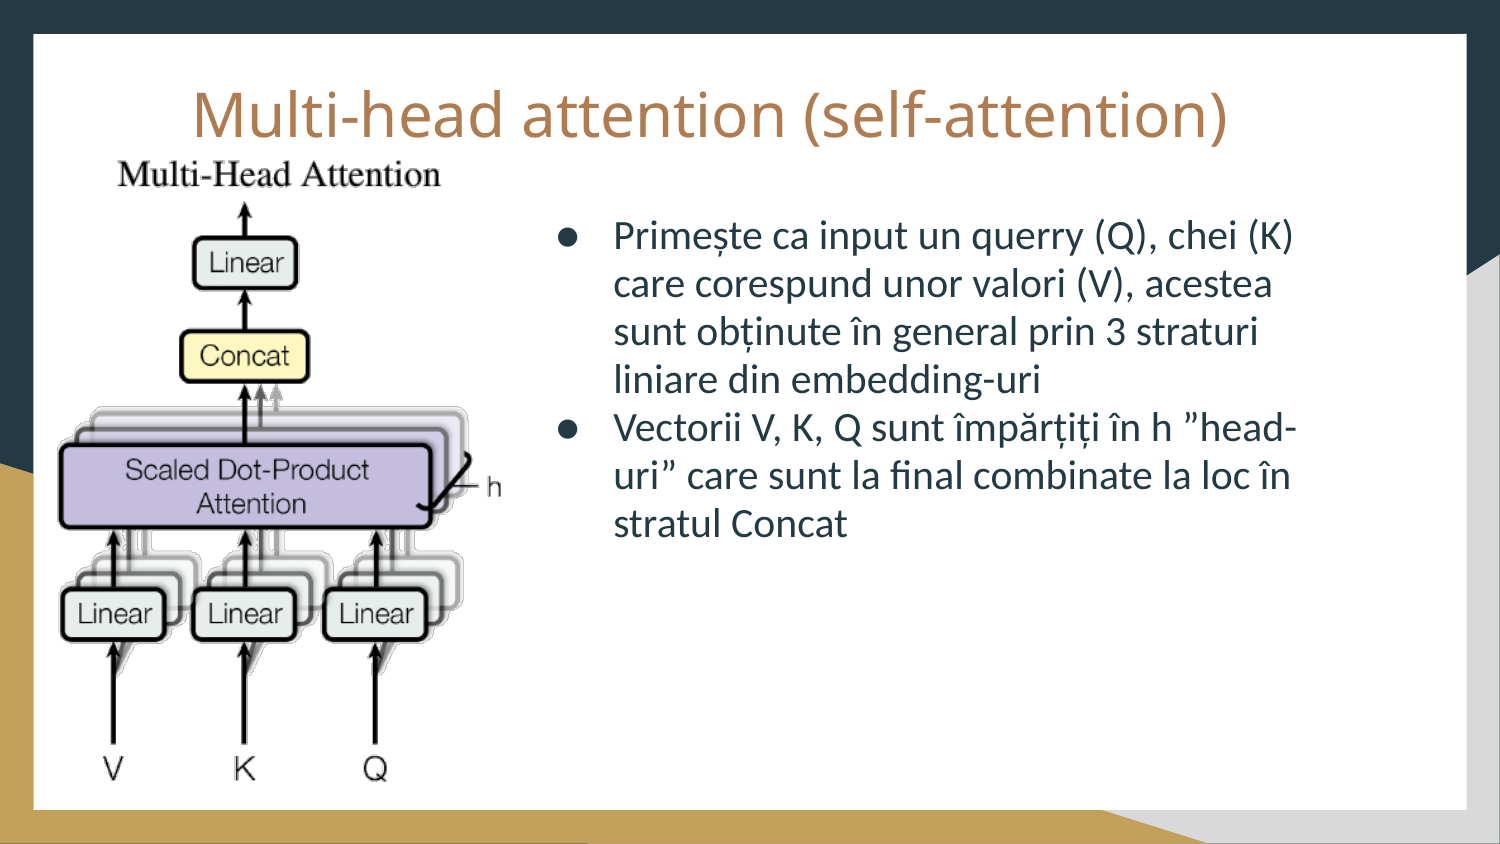

# Multi-head attention (self-attention)
Primește ca input un querry (Q), chei (K) care corespund unor valori (V), acestea sunt obținute în general prin 3 straturi liniare din embedding-uri
Vectorii V, K, Q sunt împărțiți în h ”head-uri” care sunt la final combinate la loc în stratul Concat